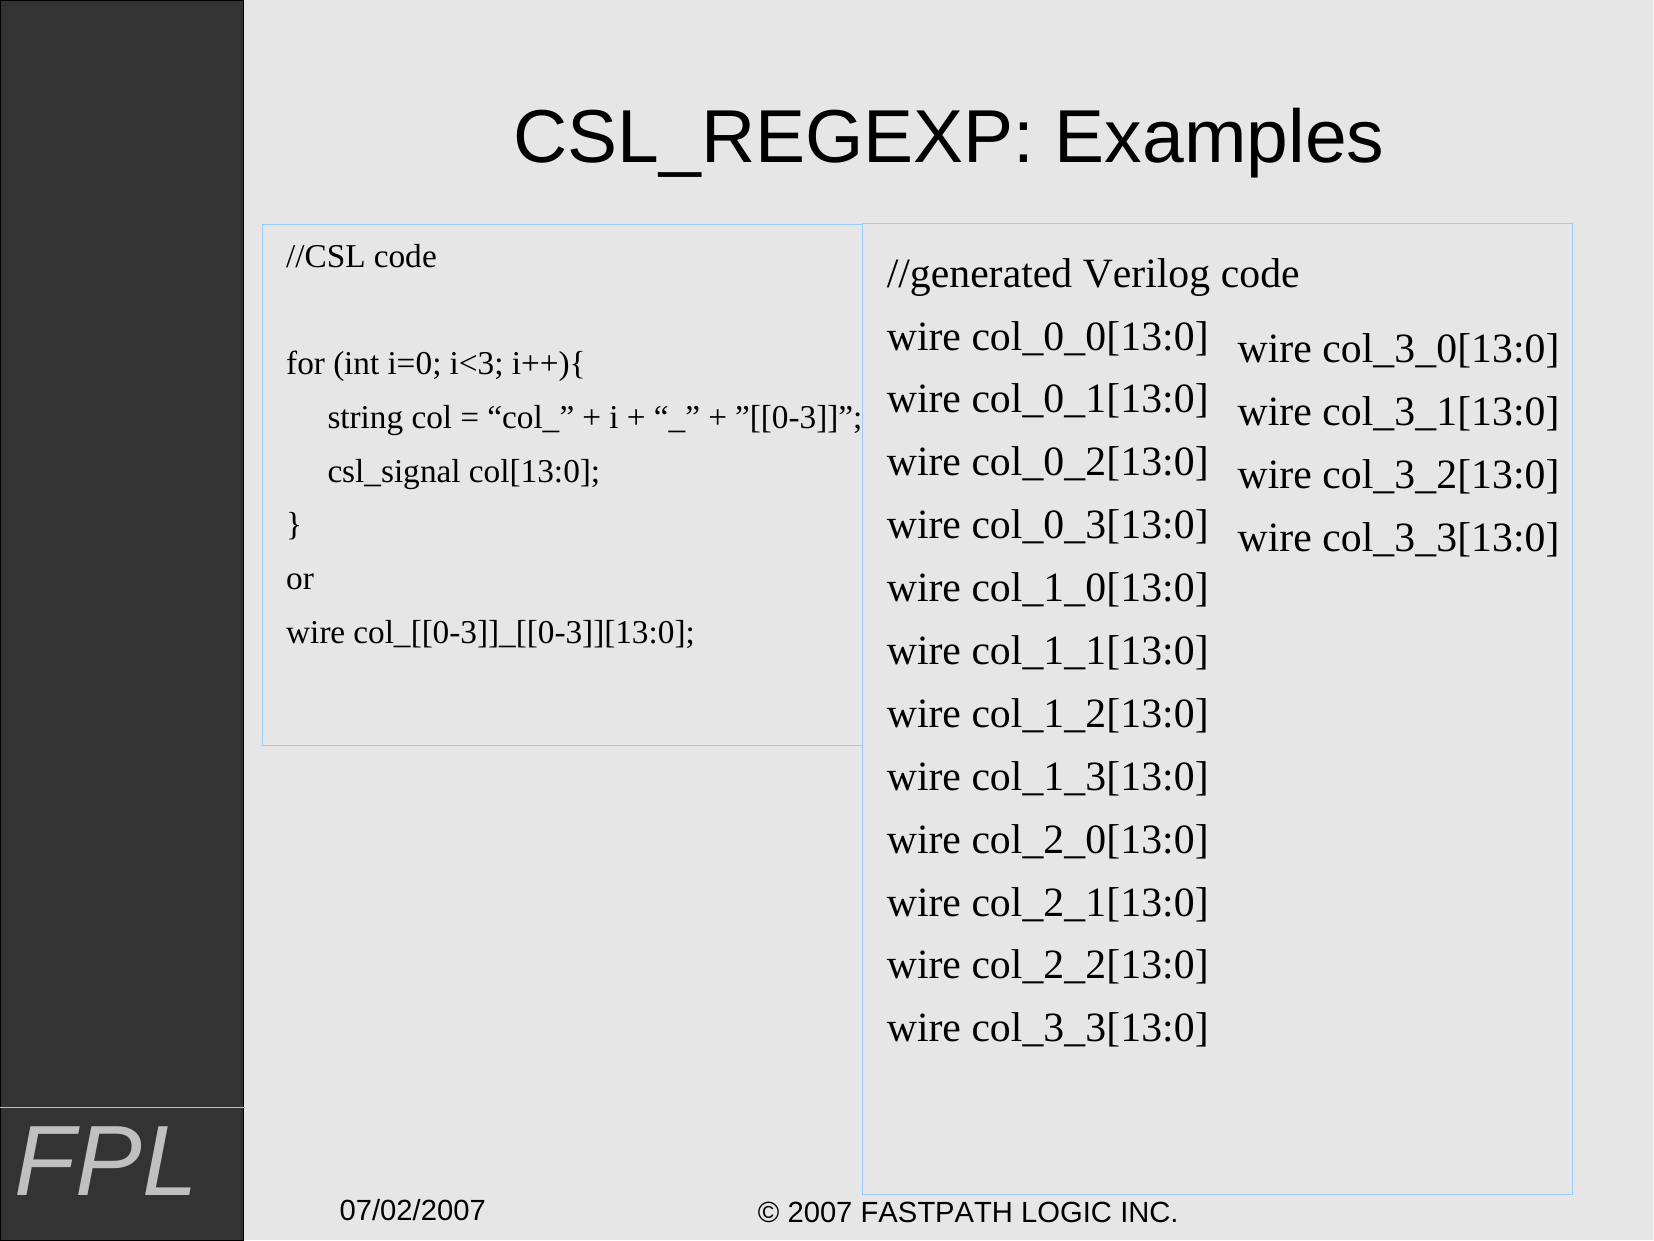

# CSL_REGEXP: Examples
//CSL code
for (int i=0; i<3; i++){
 string col = “col_” + i + “_” + ”[[0-3]]”;
 csl_signal col[13:0];
}
or
wire col_[[0-3]]_[[0-3]][13:0];
//generated Verilog code
wire col_0_0[13:0]
wire col_0_1[13:0]
wire col_0_2[13:0]
wire col_0_3[13:0]
wire col_1_0[13:0]
wire col_1_1[13:0]
wire col_1_2[13:0]
wire col_1_3[13:0]
wire col_2_0[13:0]
wire col_2_1[13:0]
wire col_2_2[13:0]
wire col_3_3[13:0]
wire col_3_0[13:0]
wire col_3_1[13:0]
wire col_3_2[13:0]
wire col_3_3[13:0]
07/02/2007
© 2007 FASTPATH LOGIC INC.